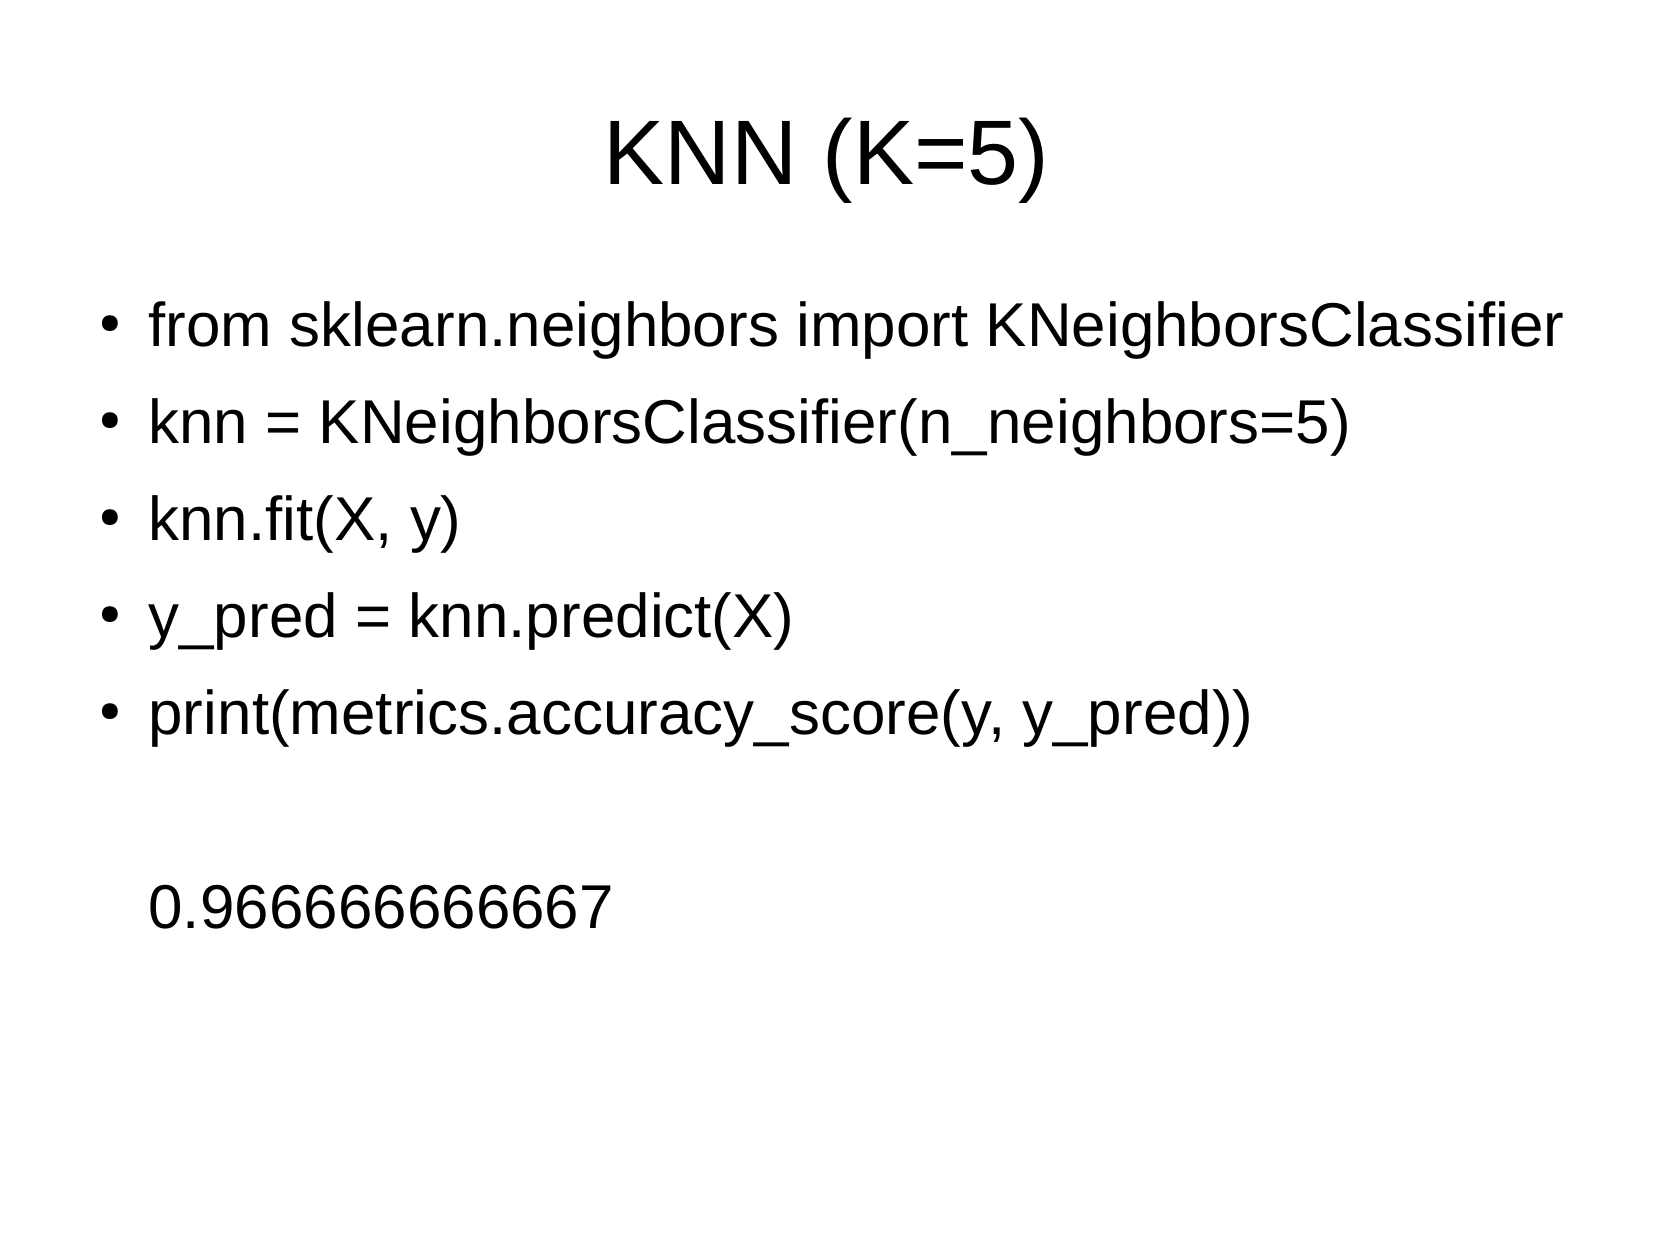

# KNN (K=5)
from sklearn.neighbors import KNeighborsClassifier
knn = KNeighborsClassifier(n_neighbors=5)
knn.fit(X, y)
y_pred = knn.predict(X)
print(metrics.accuracy_score(y, y_pred))
0.966666666667